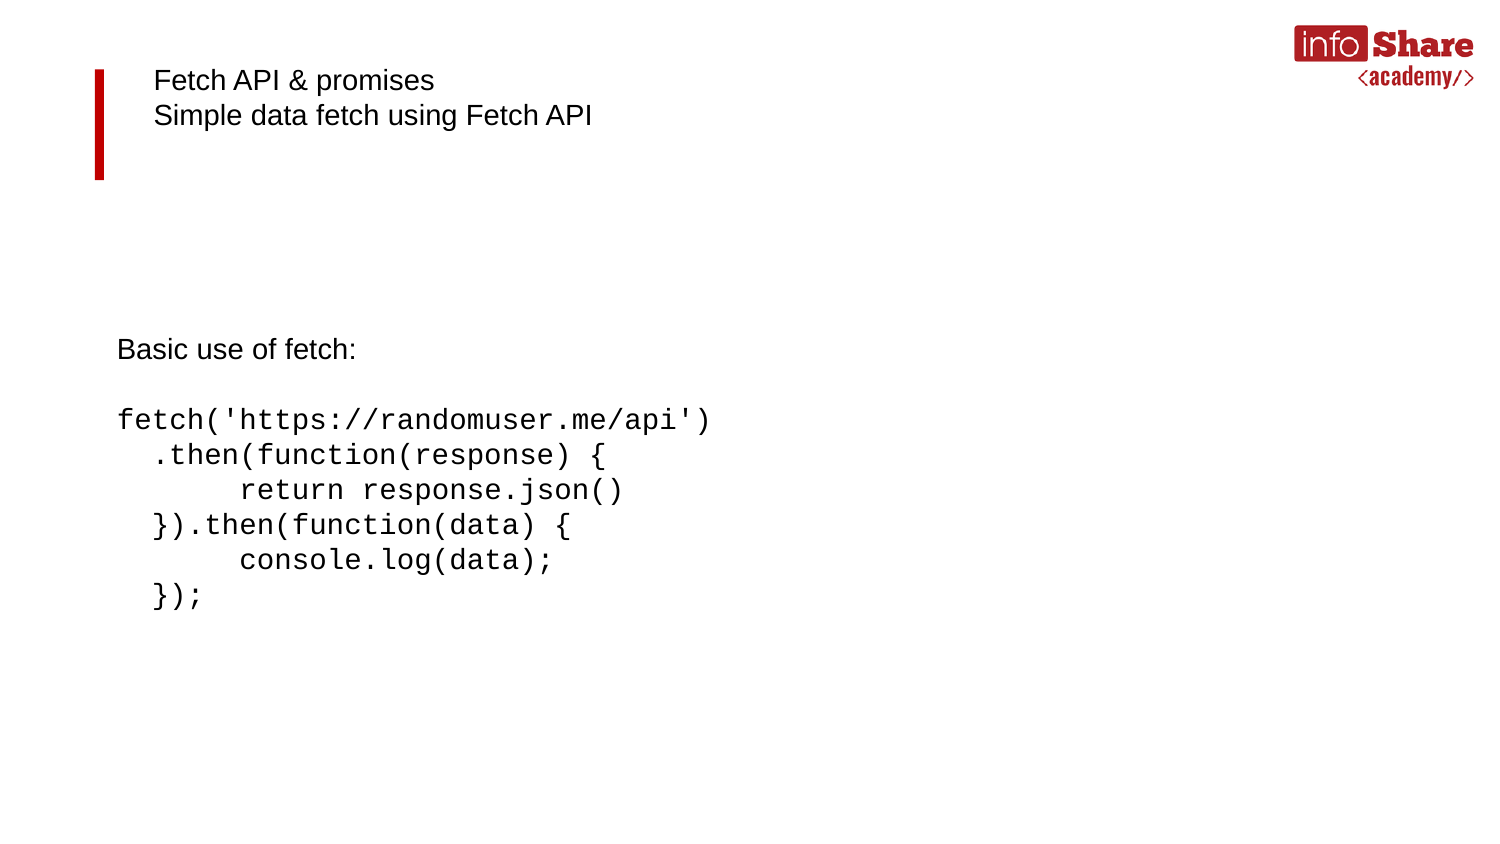

# Fetch API & promises Simple data fetch using Fetch API
Basic use of fetch:
fetch('https://randomuser.me/api')
 .then(function(response) {
 return response.json()
 }).then(function(data) {
 console.log(data);
 });